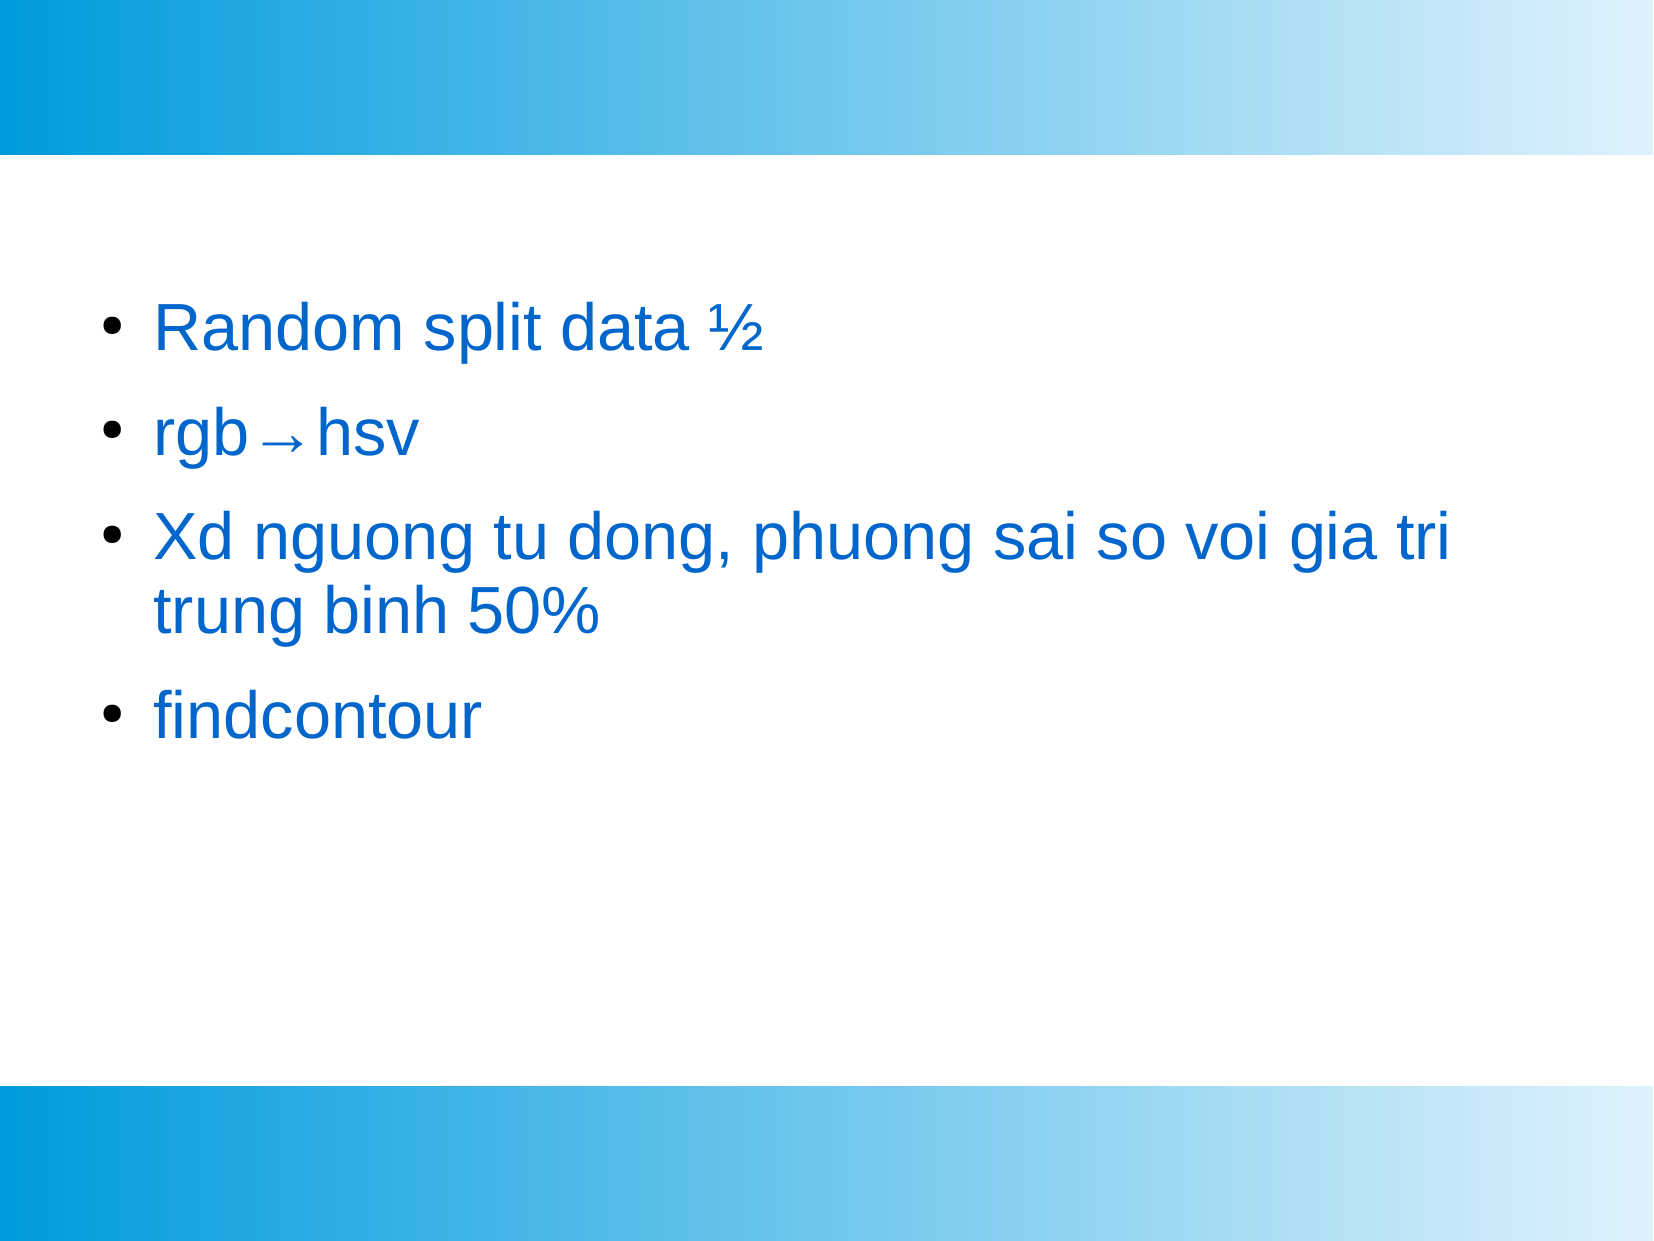

#
Random split data ½
rgb→hsv
Xd nguong tu dong, phuong sai so voi gia tri trung binh 50%
findcontour